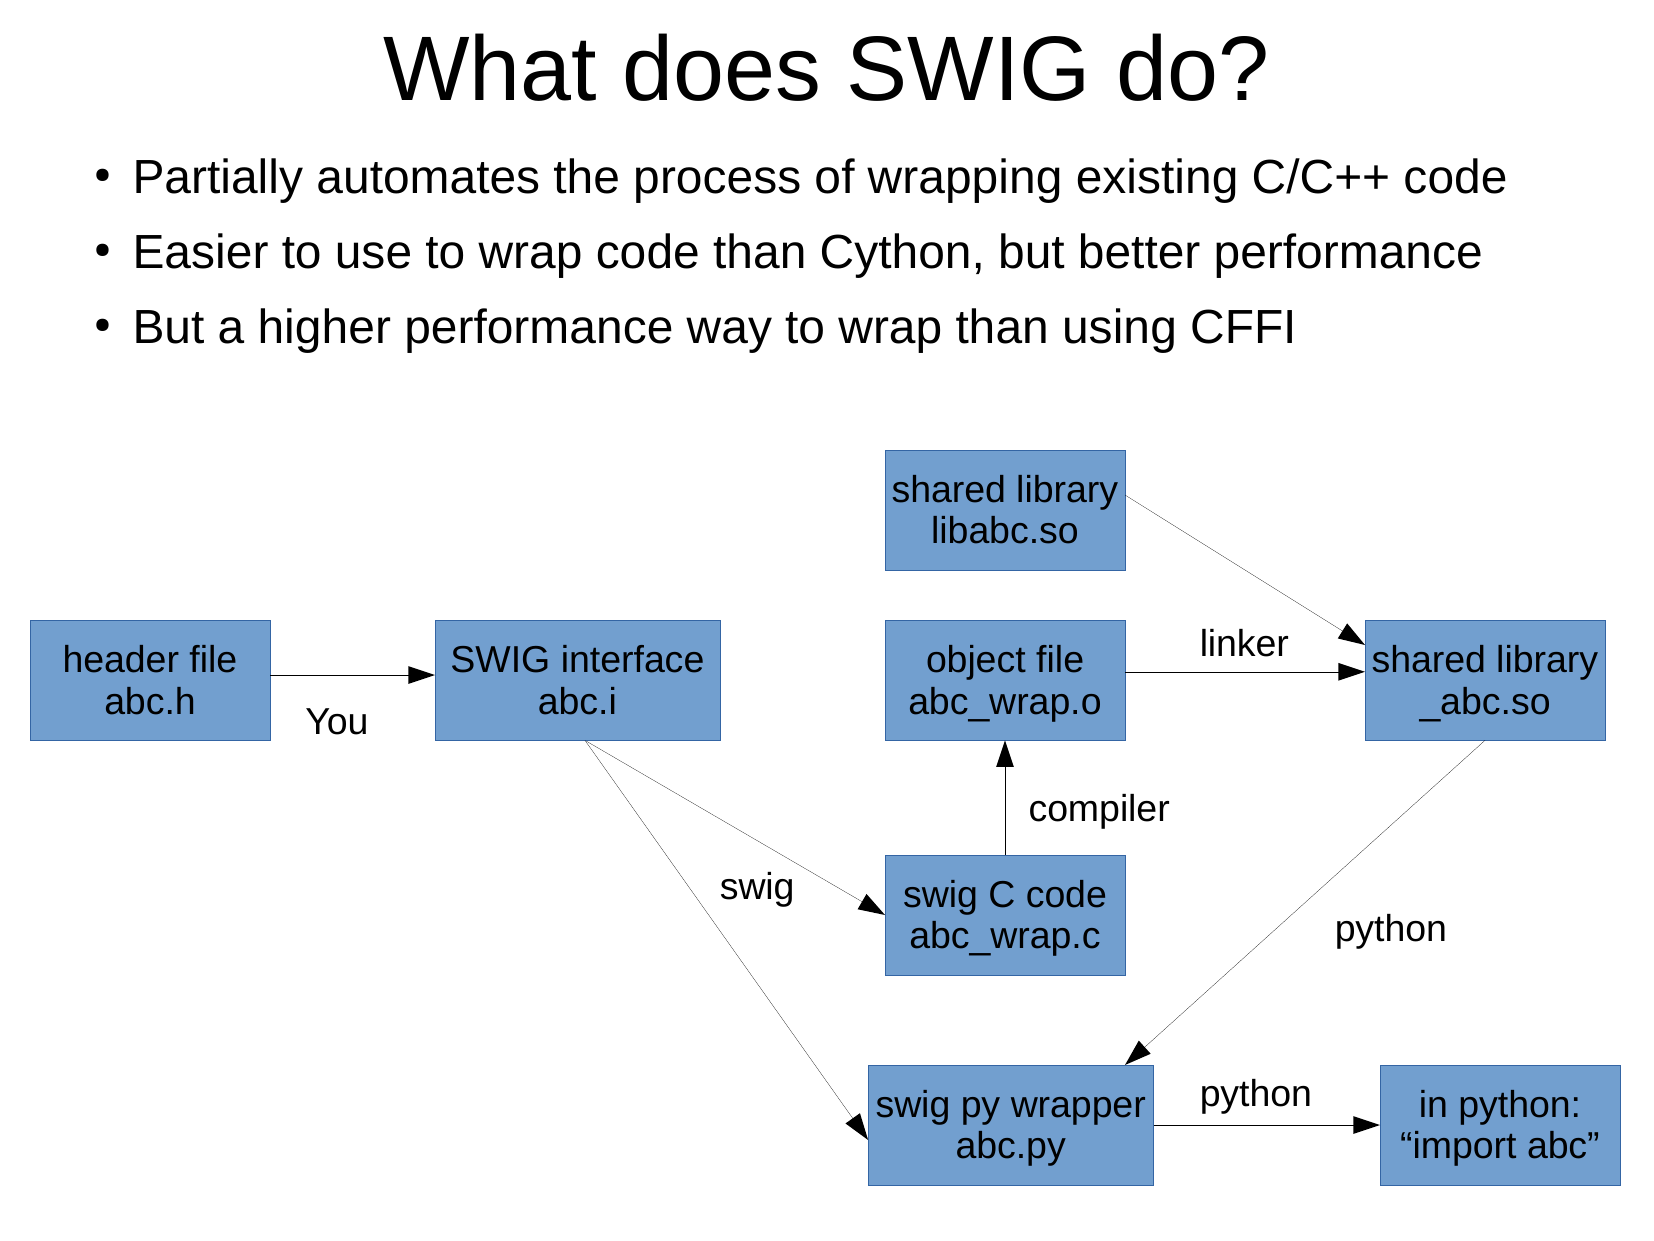

# What does SWIG do?
Partially automates the process of wrapping existing C/C++ code
Easier to use to wrap code than Cython, but better performance
But a higher performance way to wrap than using CFFI
shared library
libabc.so
linker
header file
abc.h
SWIG interface
abc.i
object file
abc_wrap.o
shared library
_abc.so
You
compiler
swig C code
abc_wrap.c
swig
python
swig py wrapper
abc.py
python
in python:
“import abc”